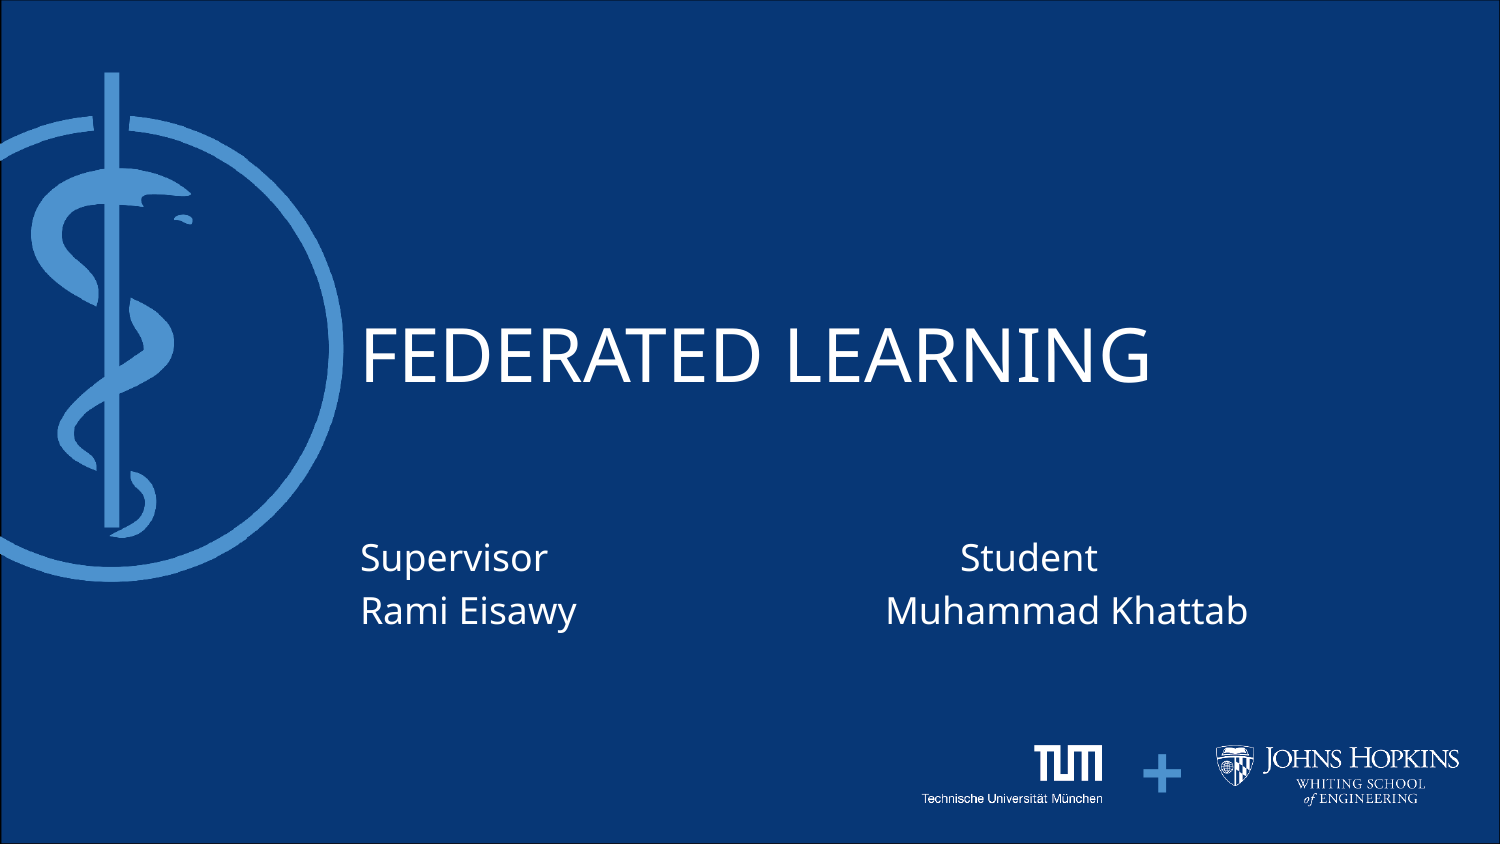

# FEDERATED LEARNING
Supervisor						Student
Rami Eisawy					Muhammad Khattab